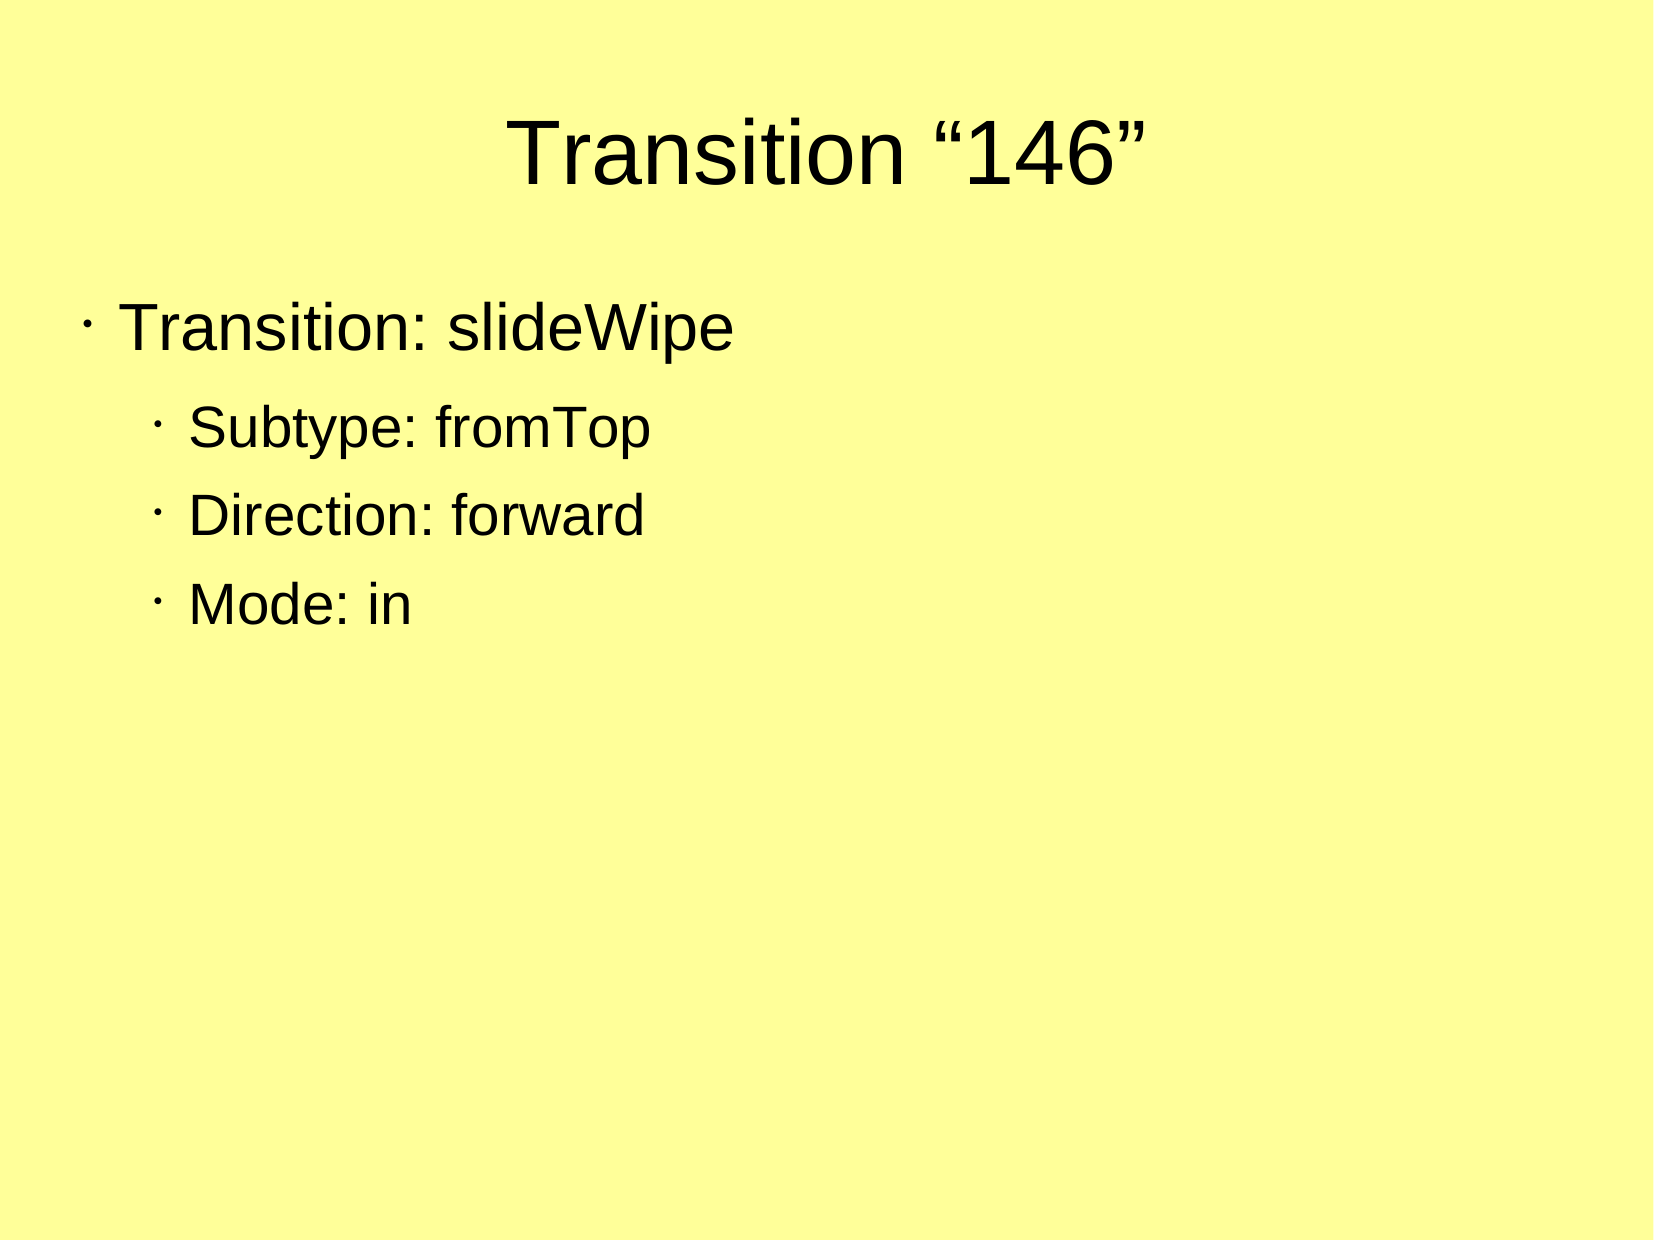

# Transition “146”
Transition: slideWipe
Subtype: fromTop
Direction: forward
Mode: in